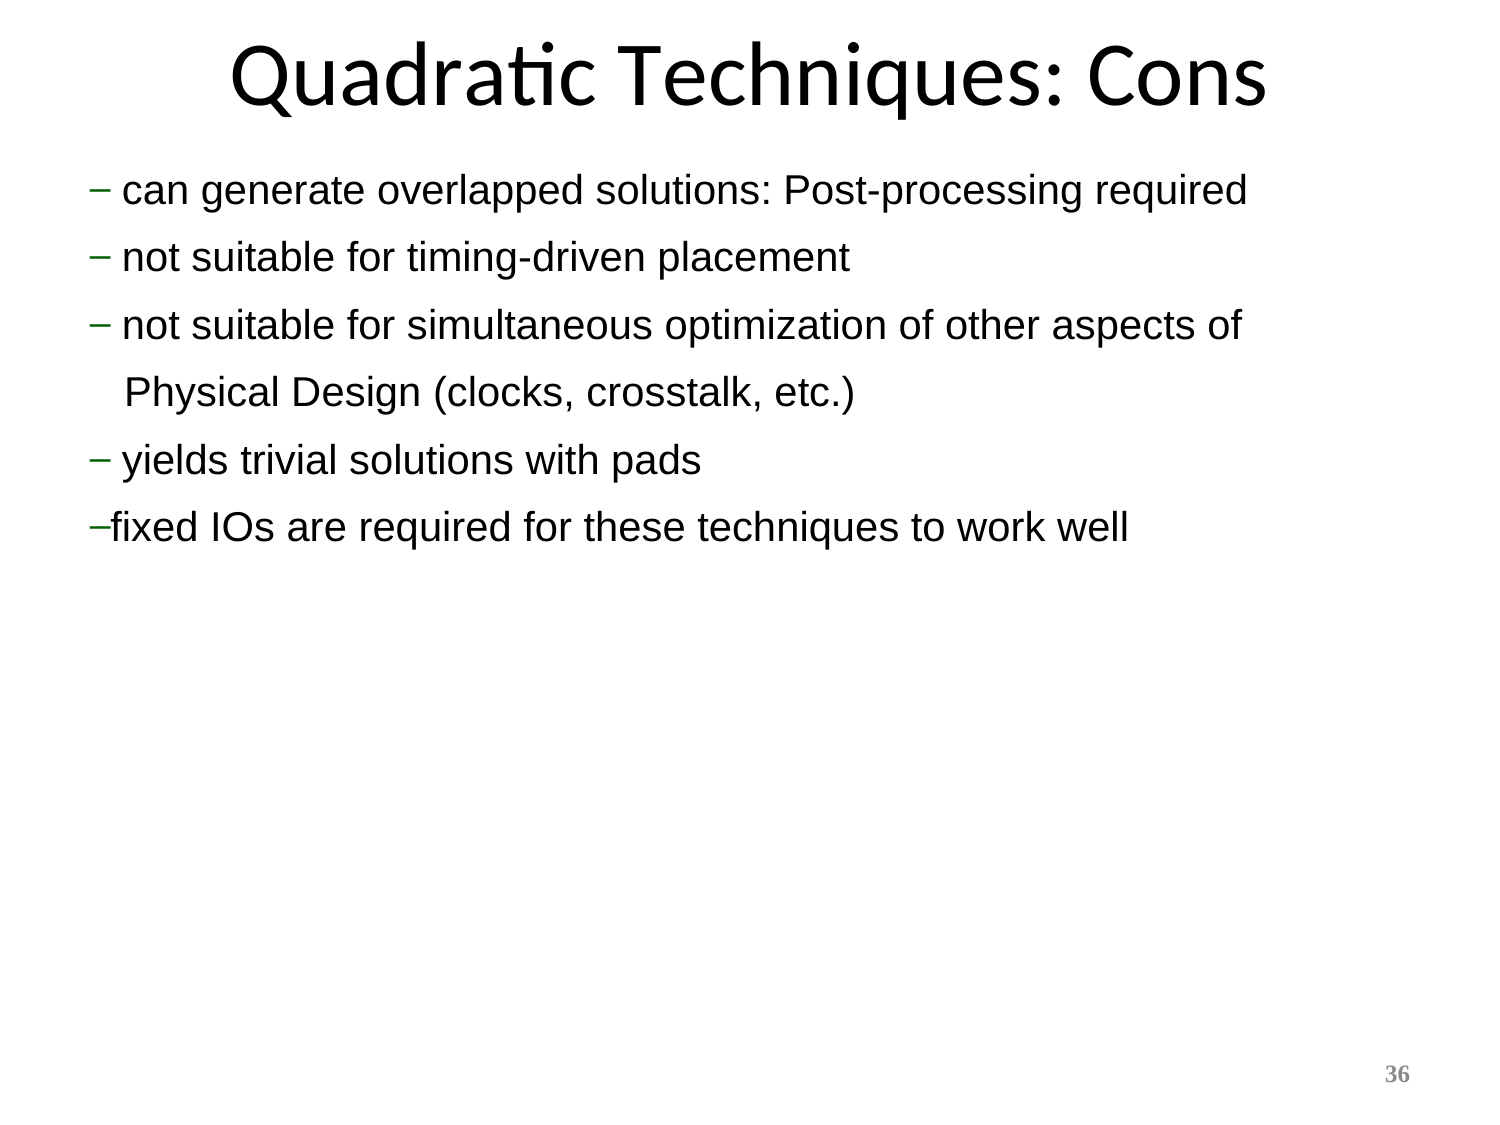

# Quadratic Techniques: Cons
 can generate overlapped solutions: Post-processing required
 not suitable for timing-driven placement
 not suitable for simultaneous optimization of other aspects of
 Physical Design (clocks, crosstalk, etc.)
 yields trivial solutions with pads
fixed IOs are required for these techniques to work well